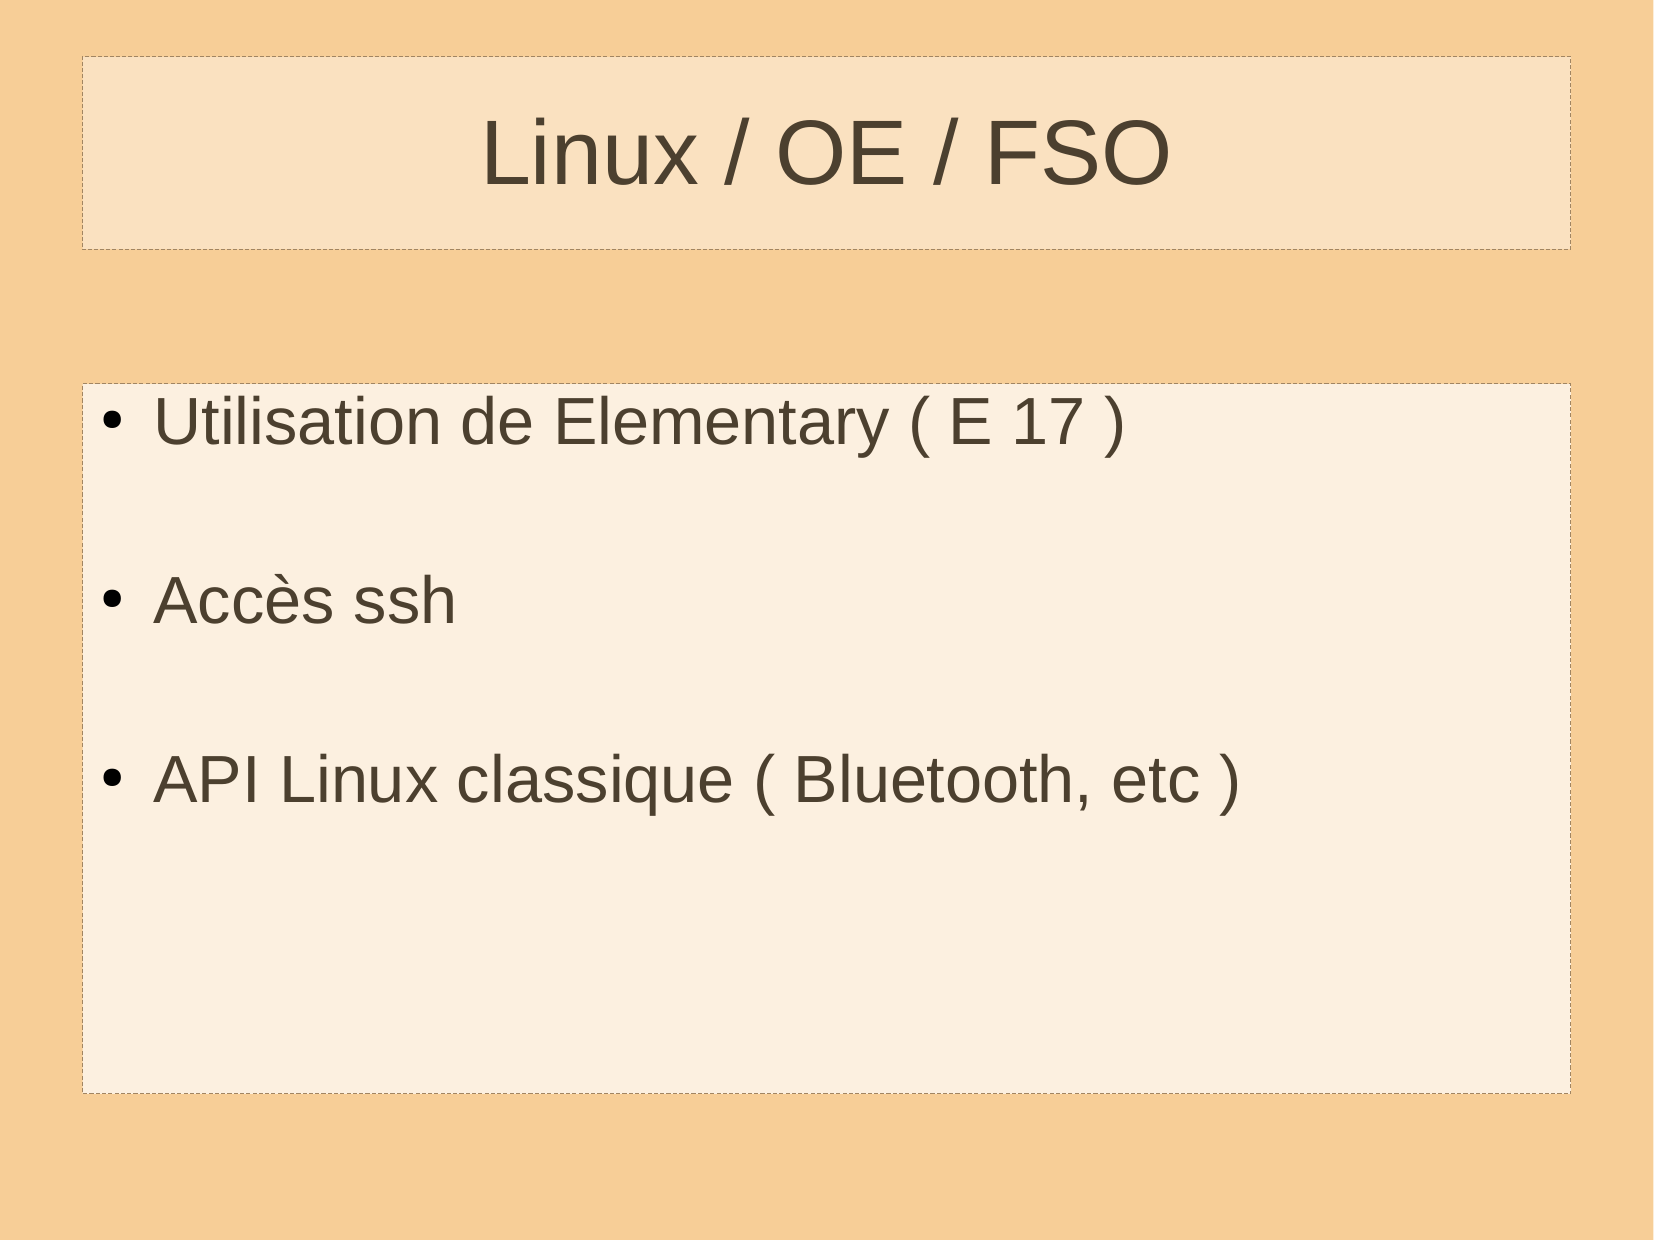

# Linux / OE / FSO
Utilisation de Elementary ( E 17 )
Accès ssh
API Linux classique ( Bluetooth, etc )